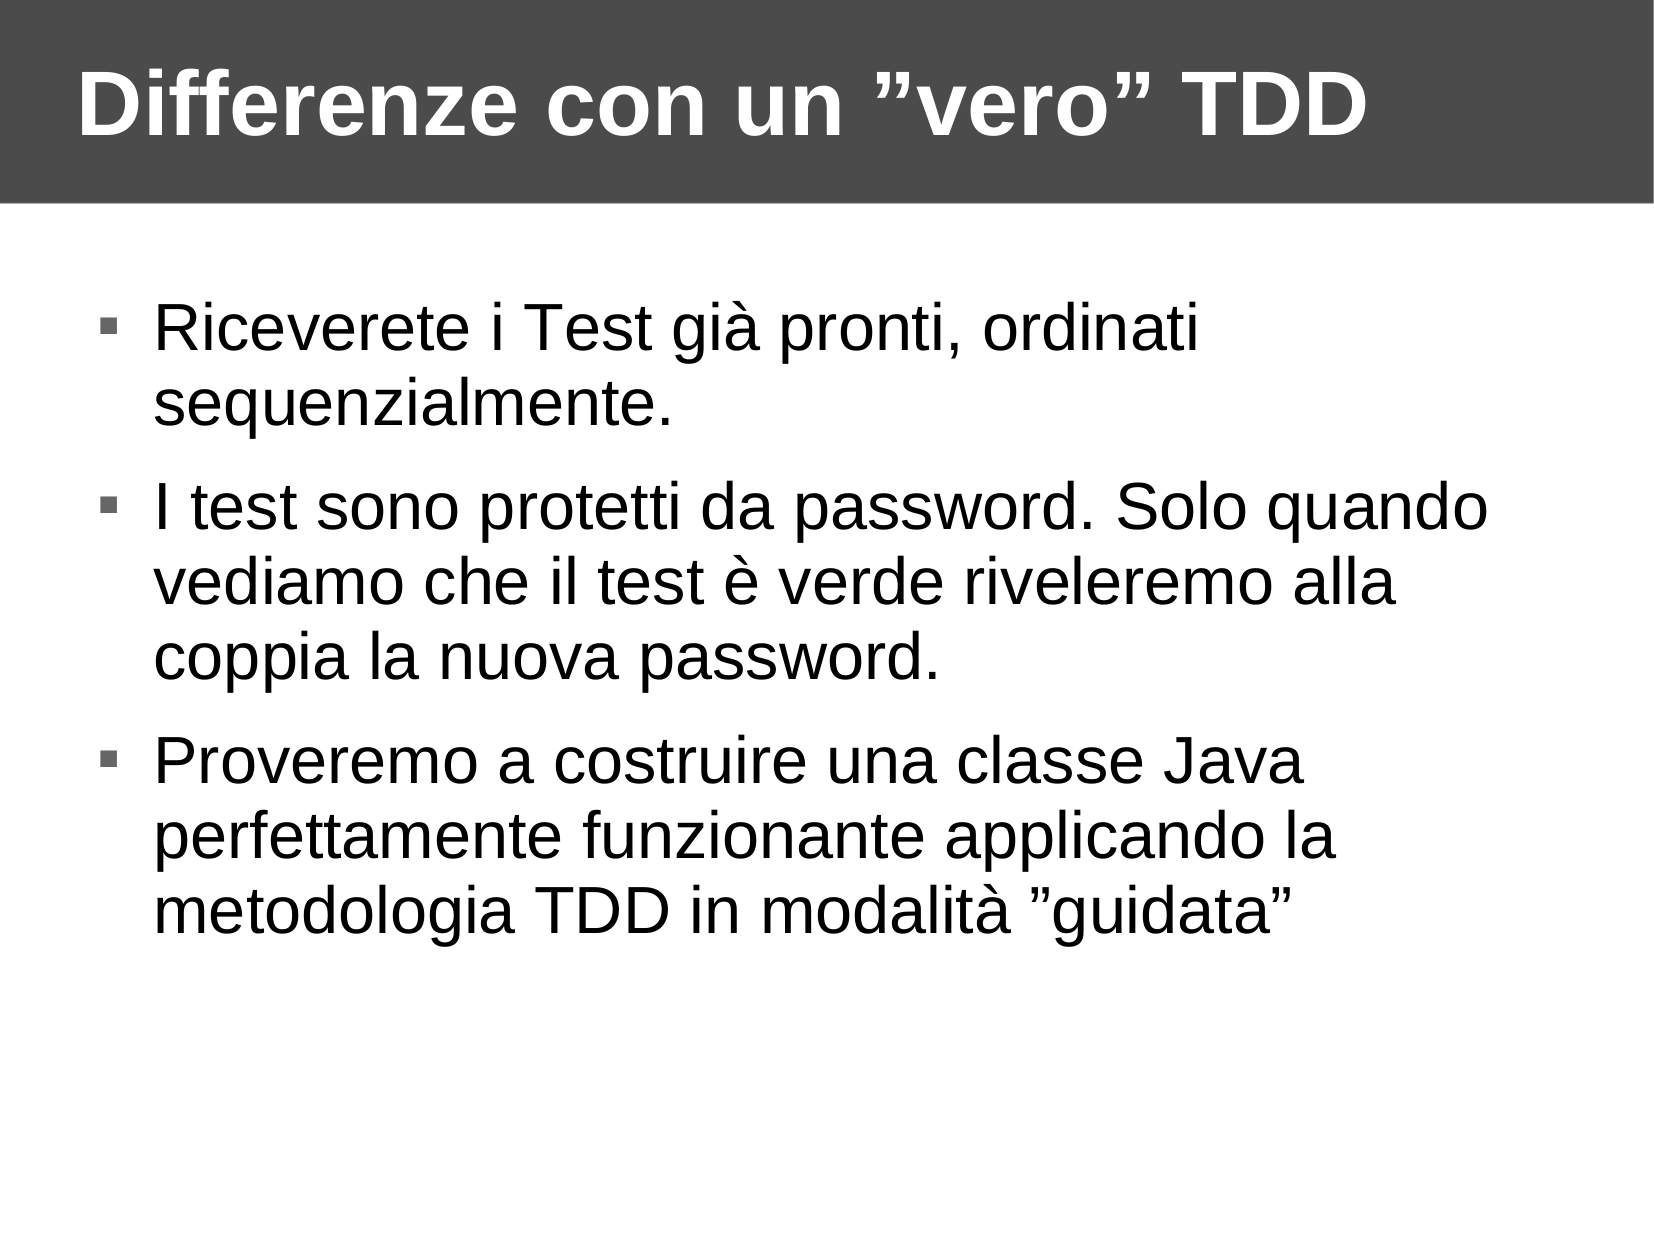

# Differenze con un ”vero” TDD
Riceverete i Test già pronti, ordinati sequenzialmente.
I test sono protetti da password. Solo quando vediamo che il test è verde riveleremo alla coppia la nuova password.
Proveremo a costruire una classe Java perfettamente funzionante applicando la metodologia TDD in modalità ”guidata”